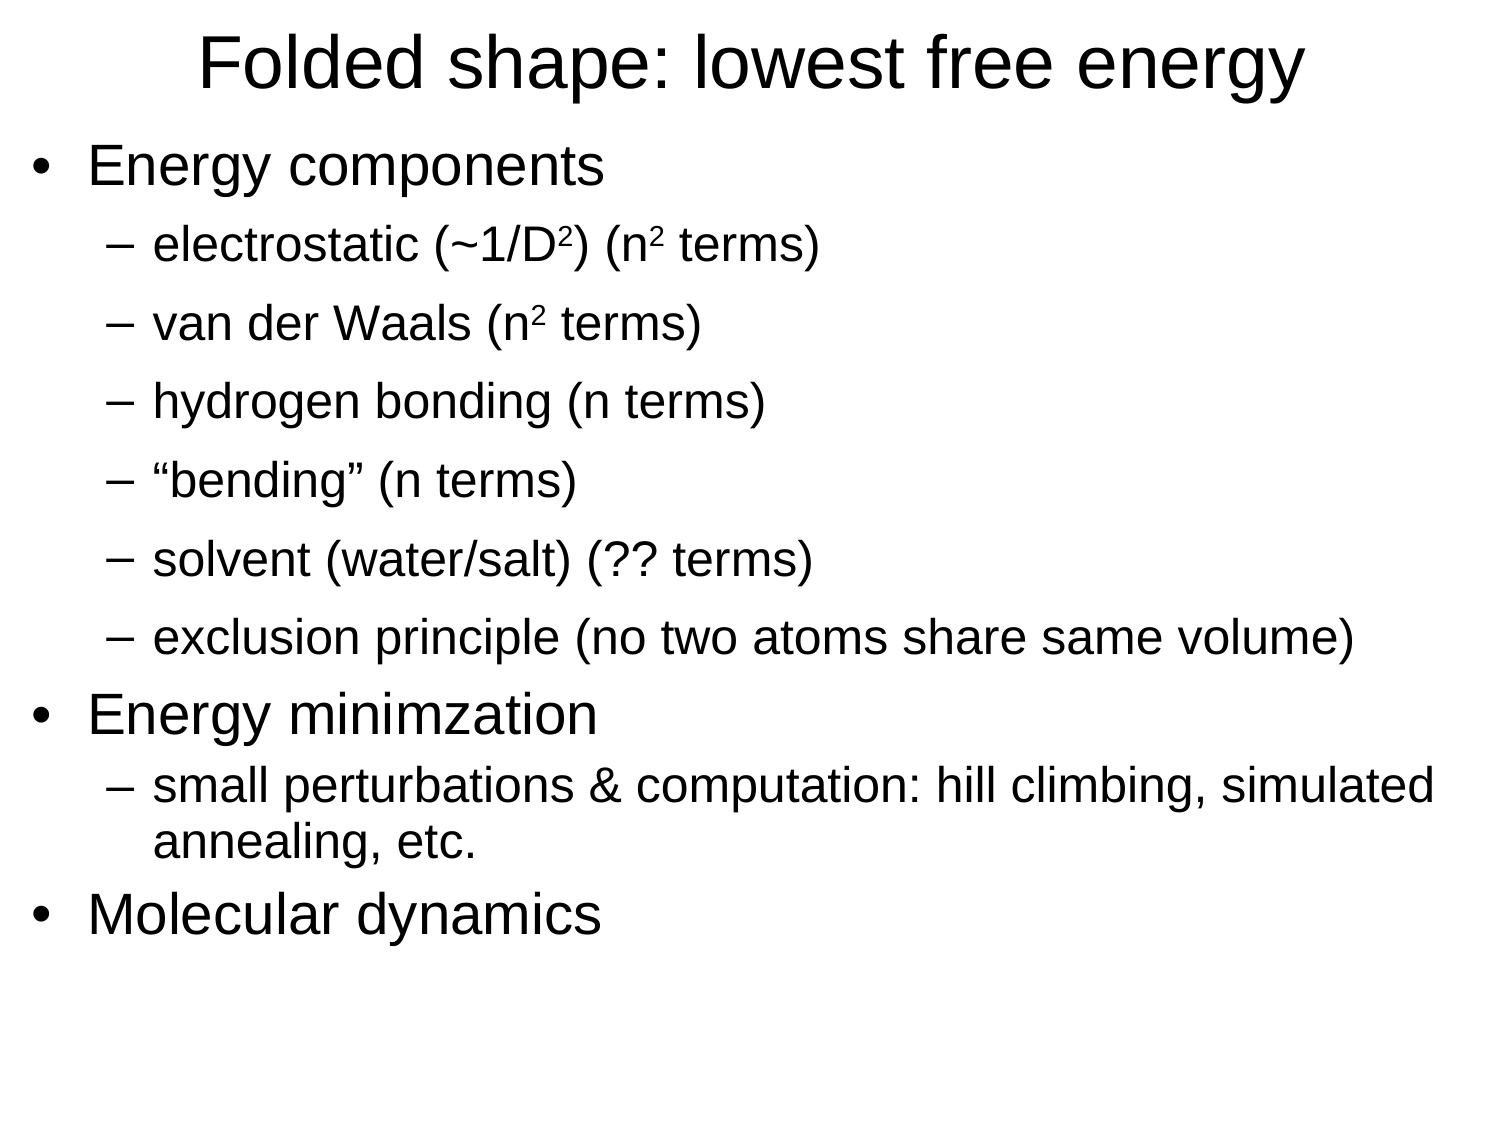

# Folded shape: lowest free energy
Energy components
electrostatic (~1/D2) (n2 terms)‏
van der Waals (n2 terms)‏
hydrogen bonding (n terms)‏
“bending” (n terms)‏
solvent (water/salt) (?? terms)‏
exclusion principle (no two atoms share same volume)‏
Energy minimzation
small perturbations & computation: hill climbing, simulated annealing, etc.
Molecular dynamics